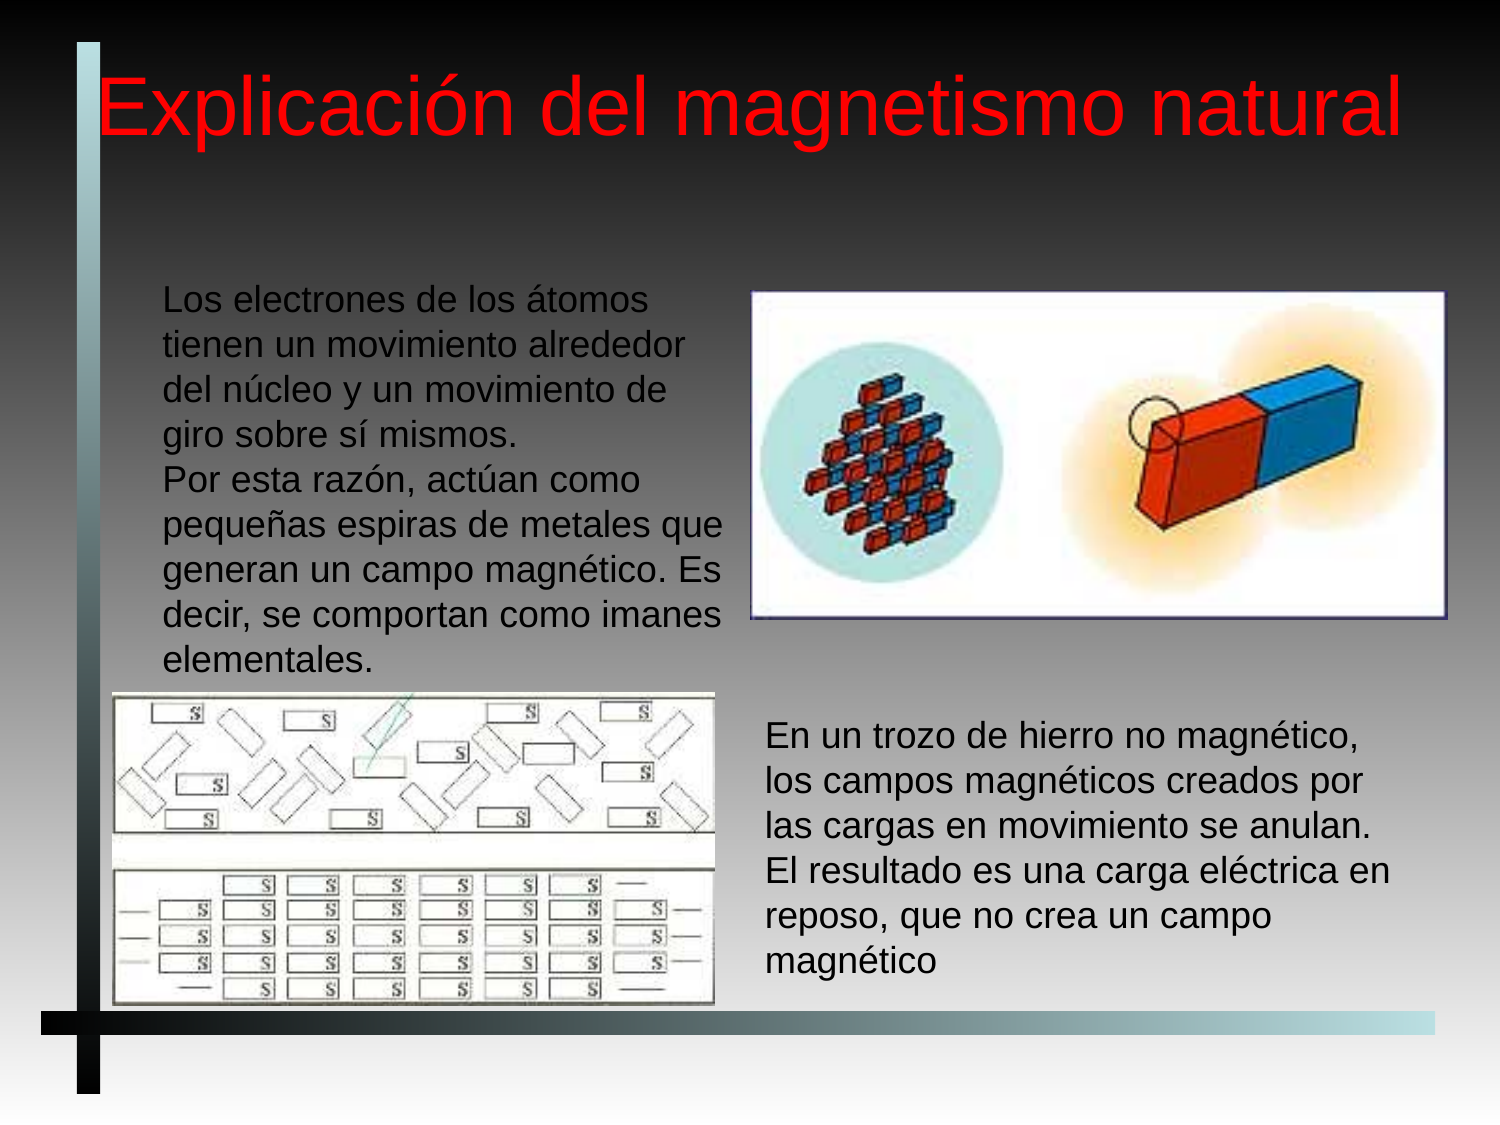

# Explicación del magnetismo natural
Los electrones de los átomos tienen un movimiento alrededor del núcleo y un movimiento de giro sobre sí mismos.
Por esta razón, actúan como pequeñas espiras de metales que generan un campo magnético. Es decir, se comportan como imanes elementales.
En un trozo de hierro no magnético, los campos magnéticos creados por las cargas en movimiento se anulan. El resultado es una carga eléctrica en reposo, que no crea un campo magnético